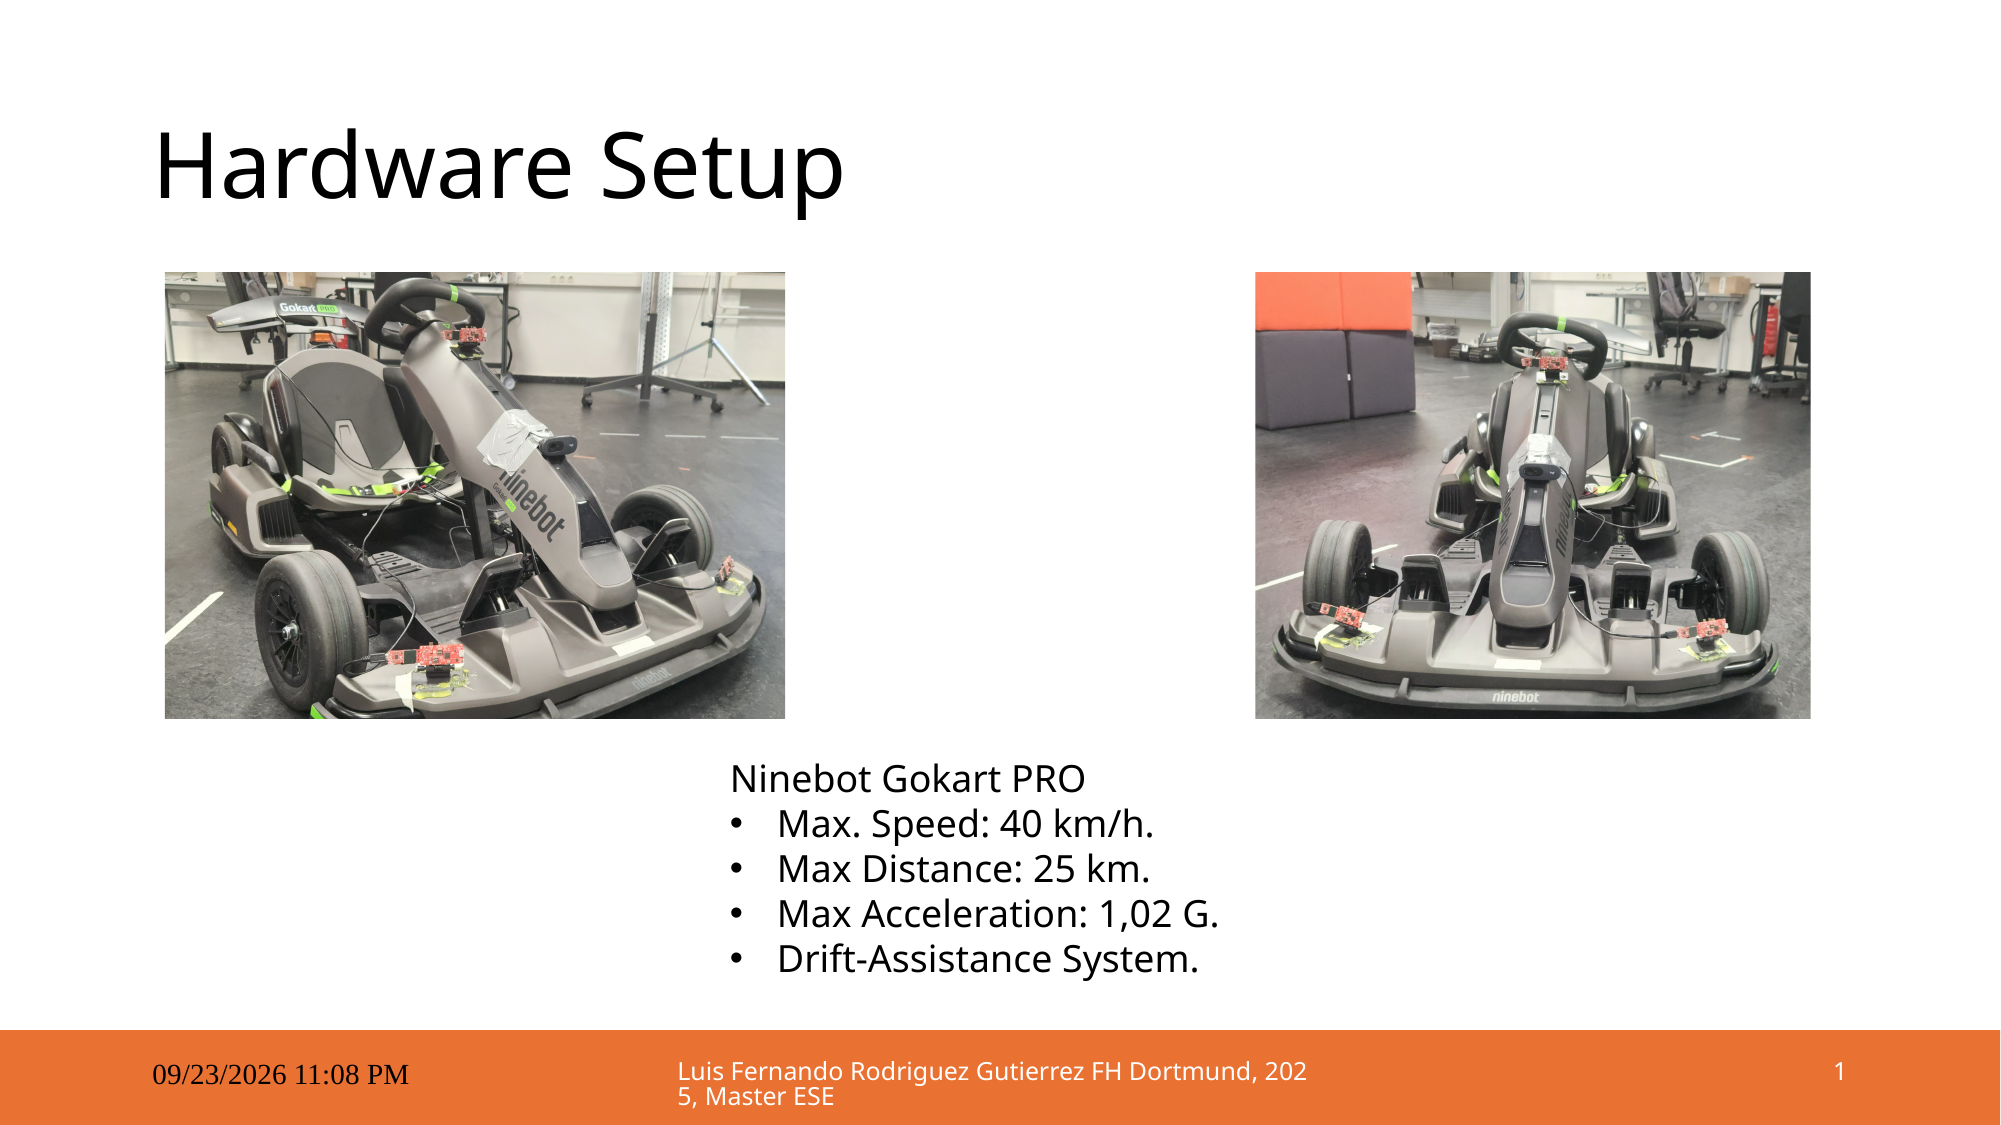

# Hardware Setup
Ninebot Gokart PRO
Max. Speed: 40 km/h.
Max Distance: 25 km.
Max Acceleration: 1,02 G.
Drift-Assistance System.
Luis Fernando Rodriguez Gutierrez FH Dortmund, 2025, Master ESE
1